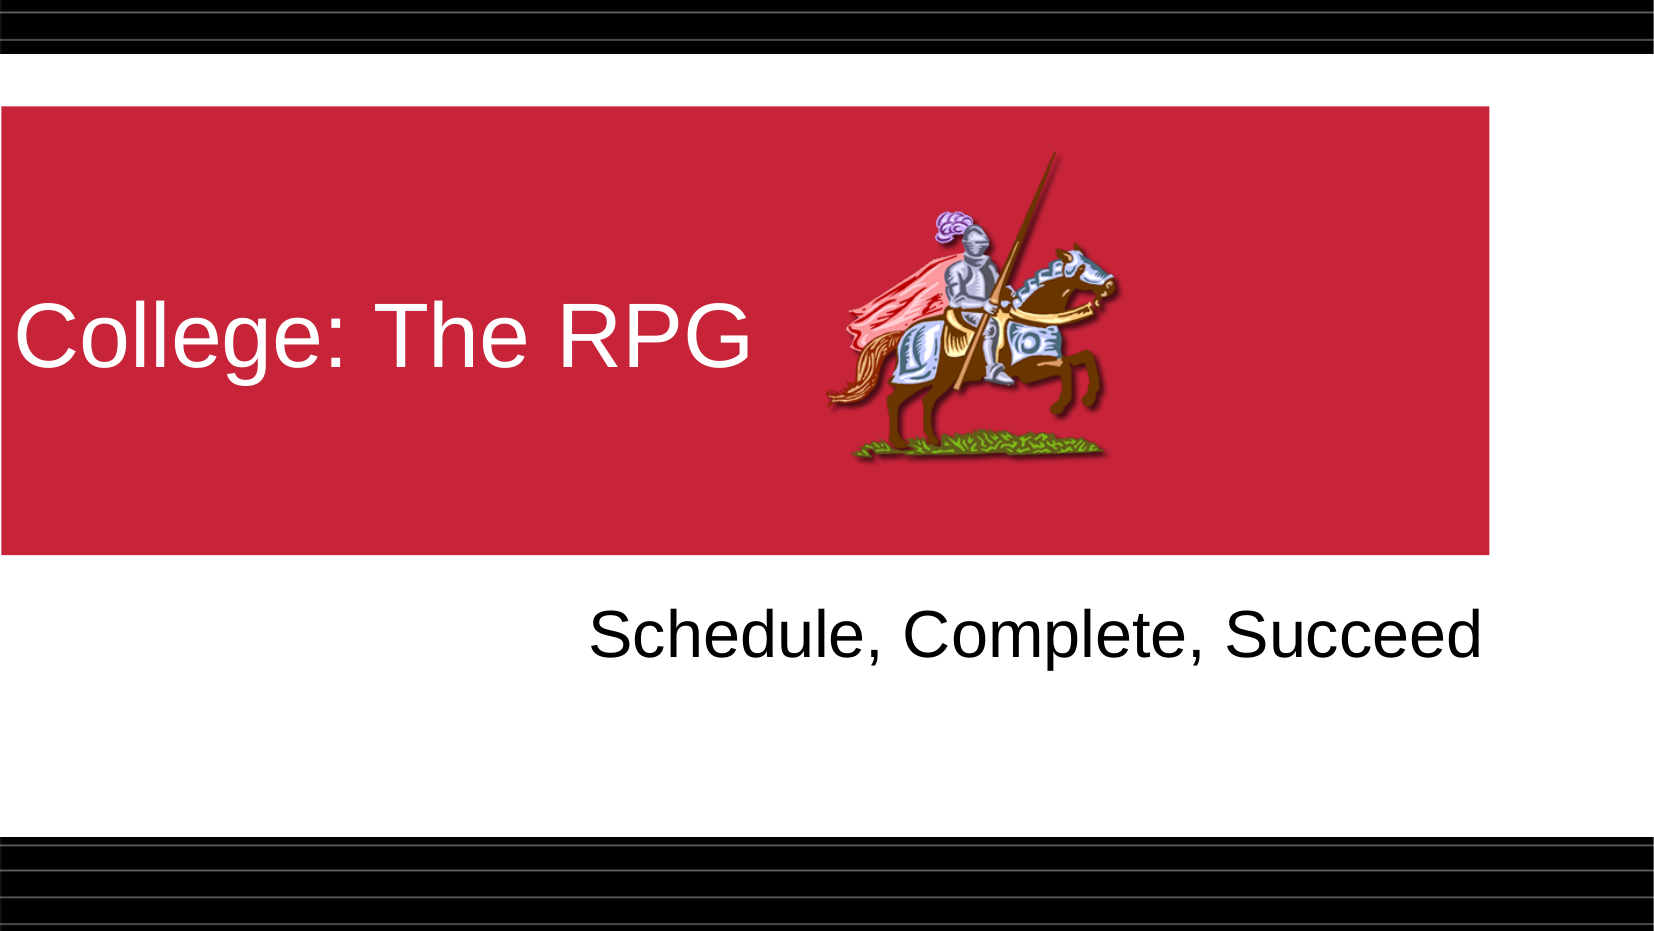

# College: The RPG
Schedule, Complete, Succeed